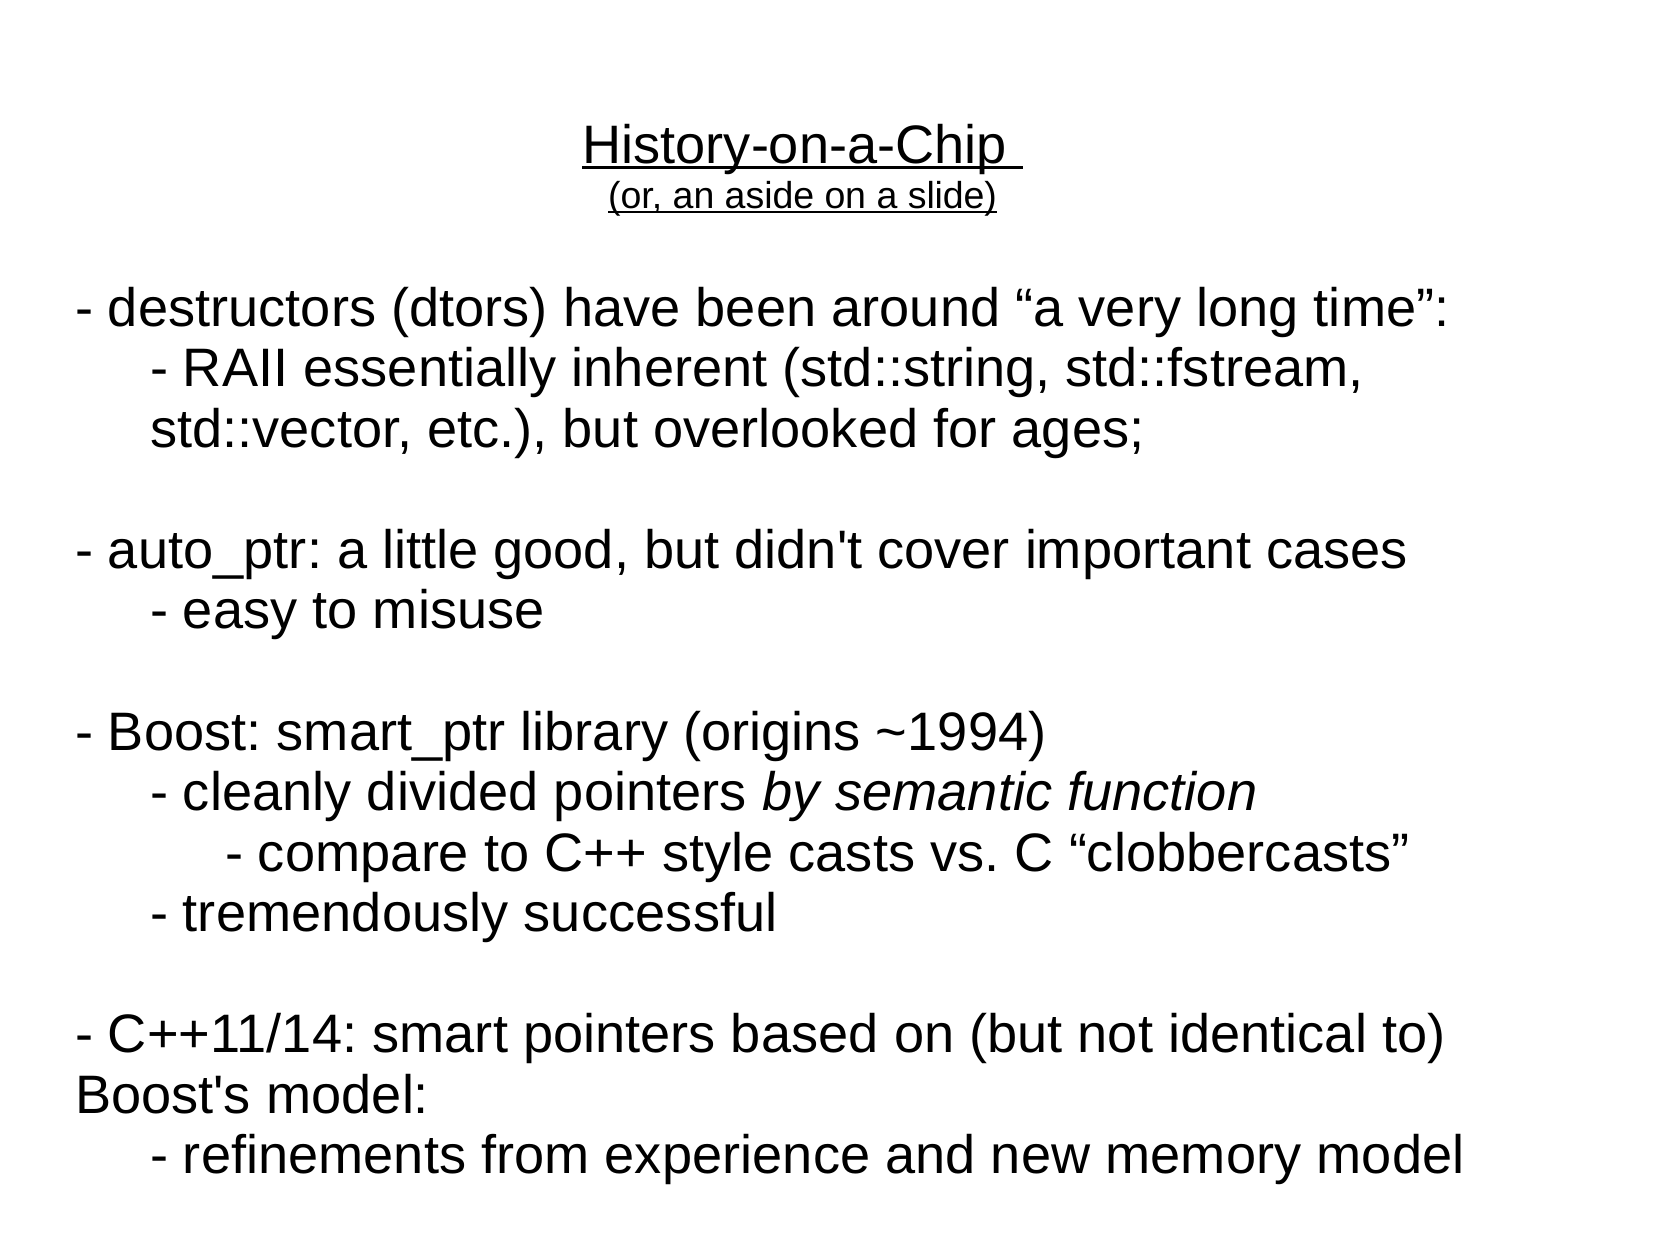

# History-on-a-Chip
(or, an aside on a slide)
- destructors (dtors) have been around “a very long time”:
	- RAII essentially inherent (std::string, std::fstream,
	std::vector, etc.), but overlooked for ages;
- auto_ptr: a little good, but didn't cover important cases
	- easy to misuse
- Boost: smart_ptr library (origins ~1994)
	- cleanly divided pointers by semantic function
		- compare to C++ style casts vs. C “clobbercasts”
 	- tremendously successful
- C++11/14: smart pointers based on (but not identical to) Boost's model:
	- refinements from experience and new memory model